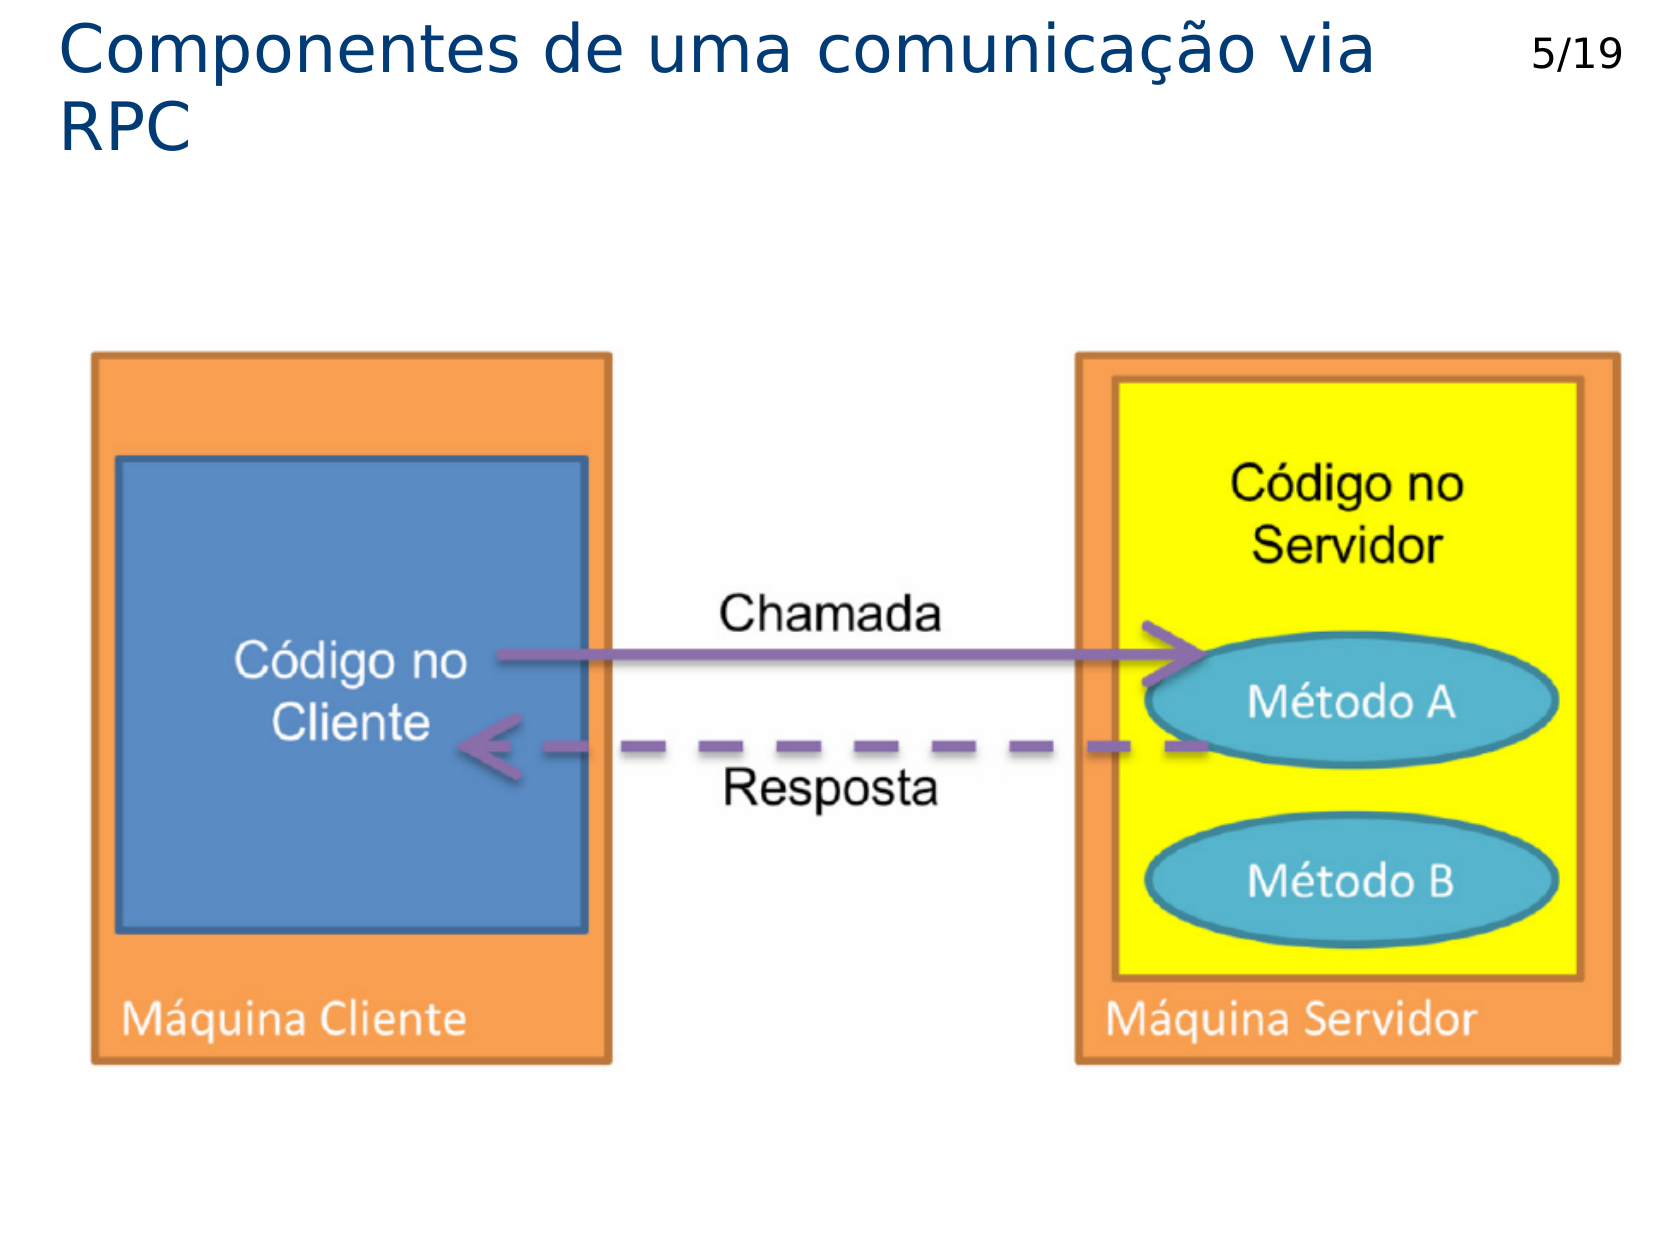

# Componentes de uma comunicação via RPC
5